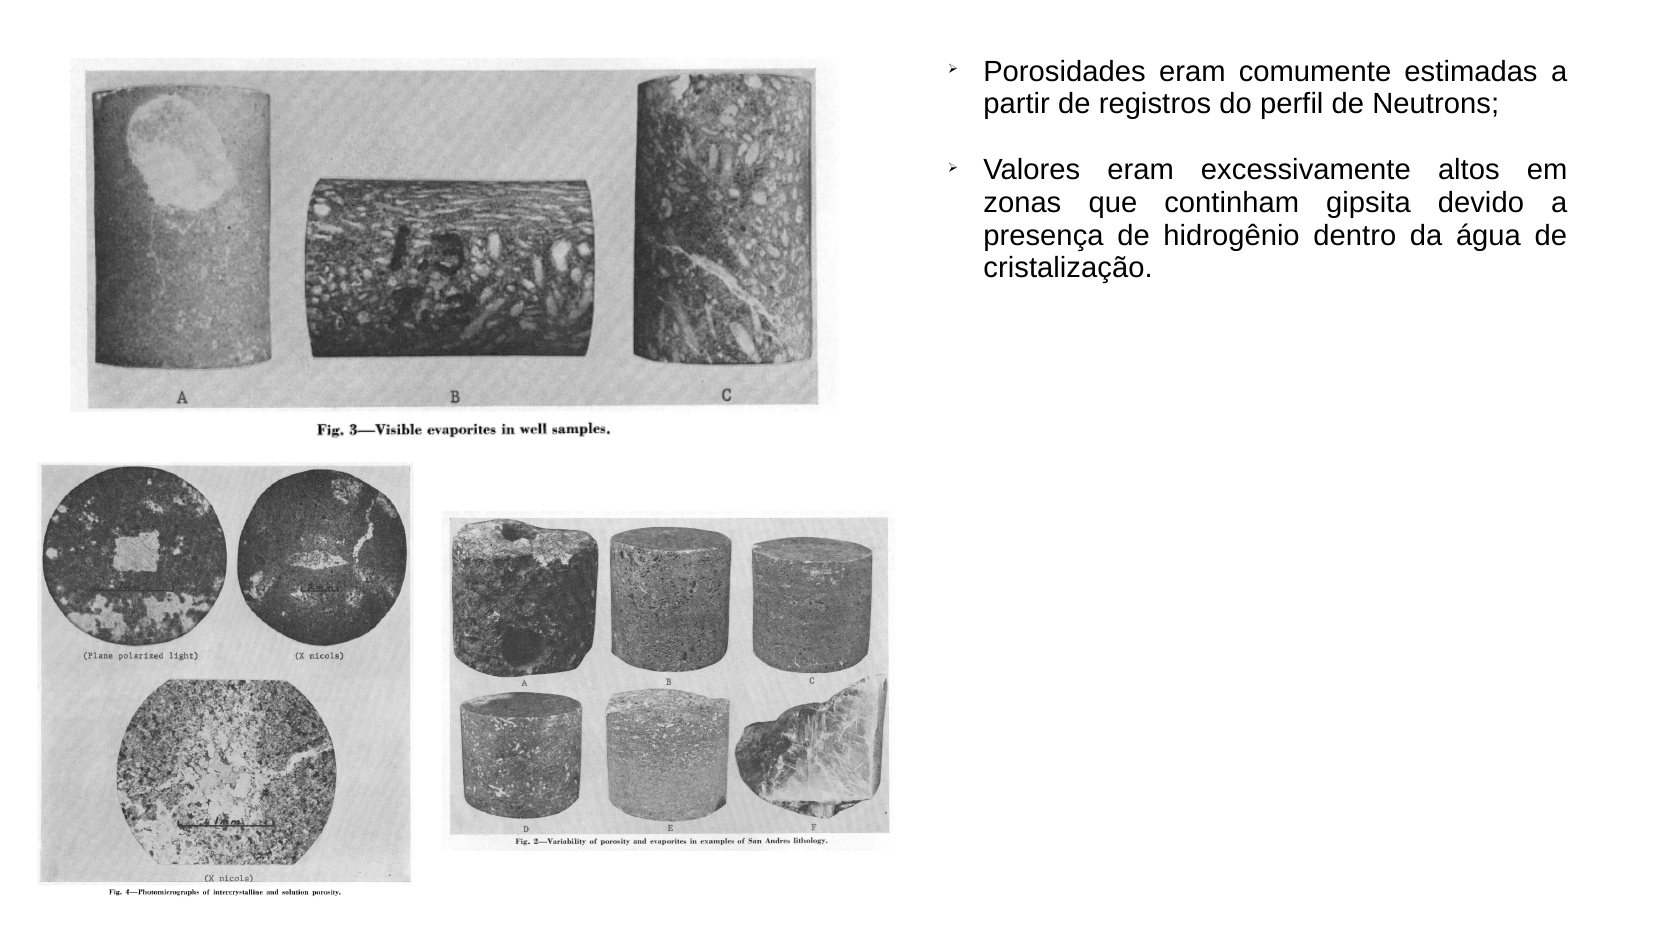

Porosidades eram comumente estimadas a partir de registros do perfil de Neutrons;
Valores eram excessivamente altos em zonas que continham gipsita devido a presença de hidrogênio dentro da água de cristalização.